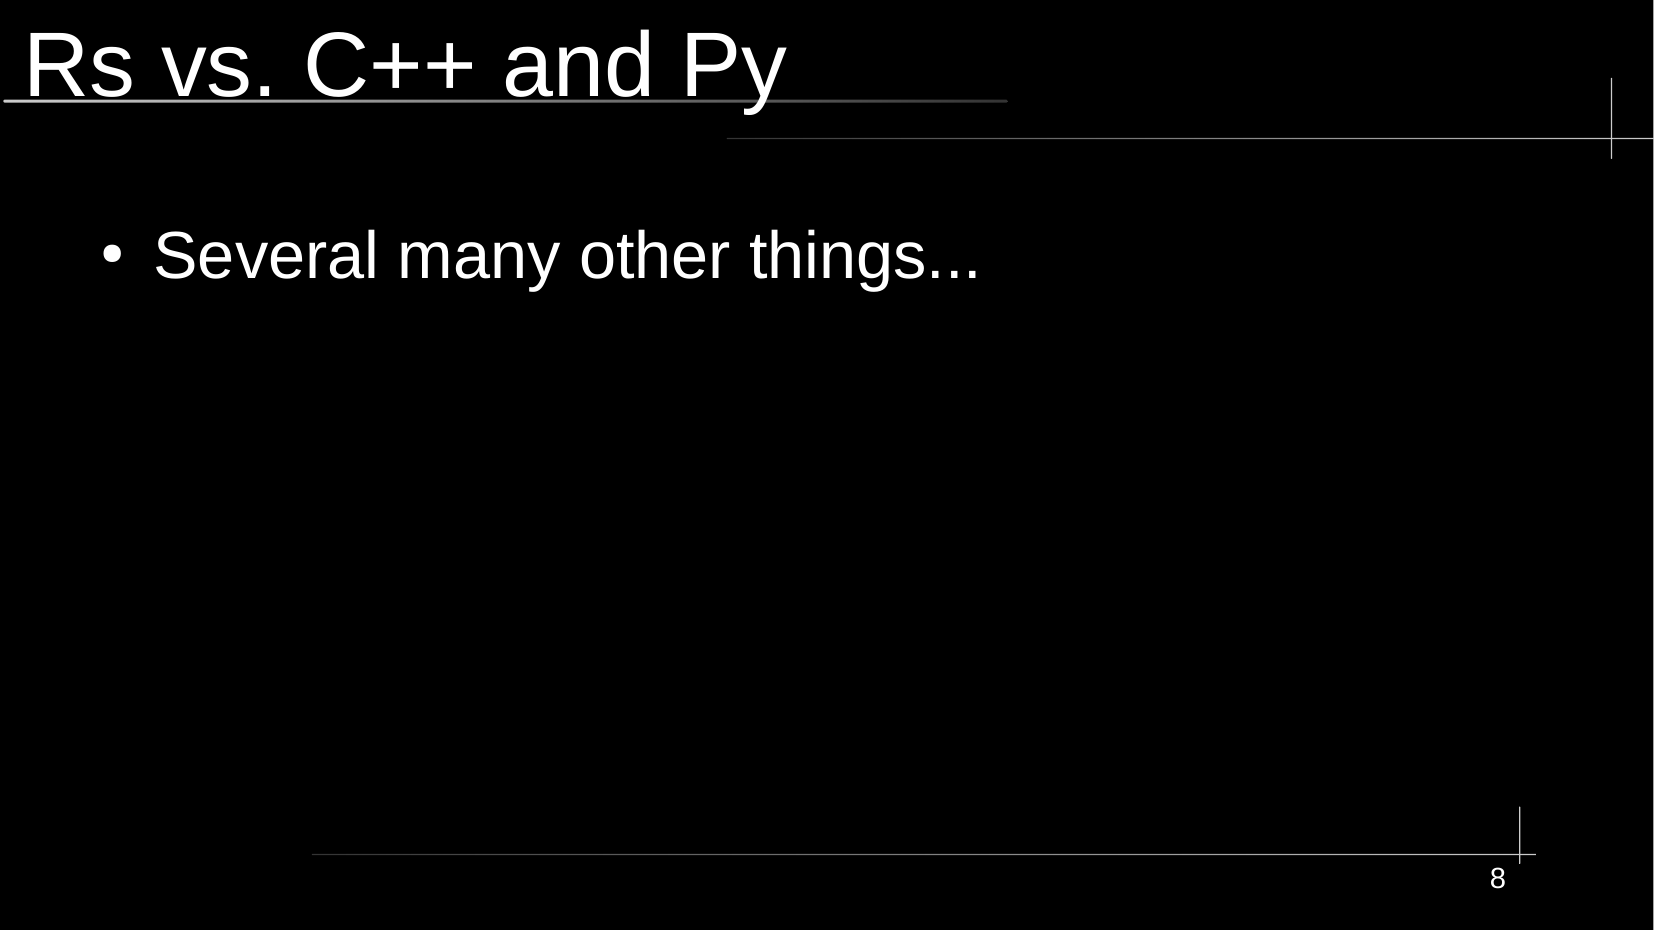

# Rs vs. C++ and Py
Several many other things...
8